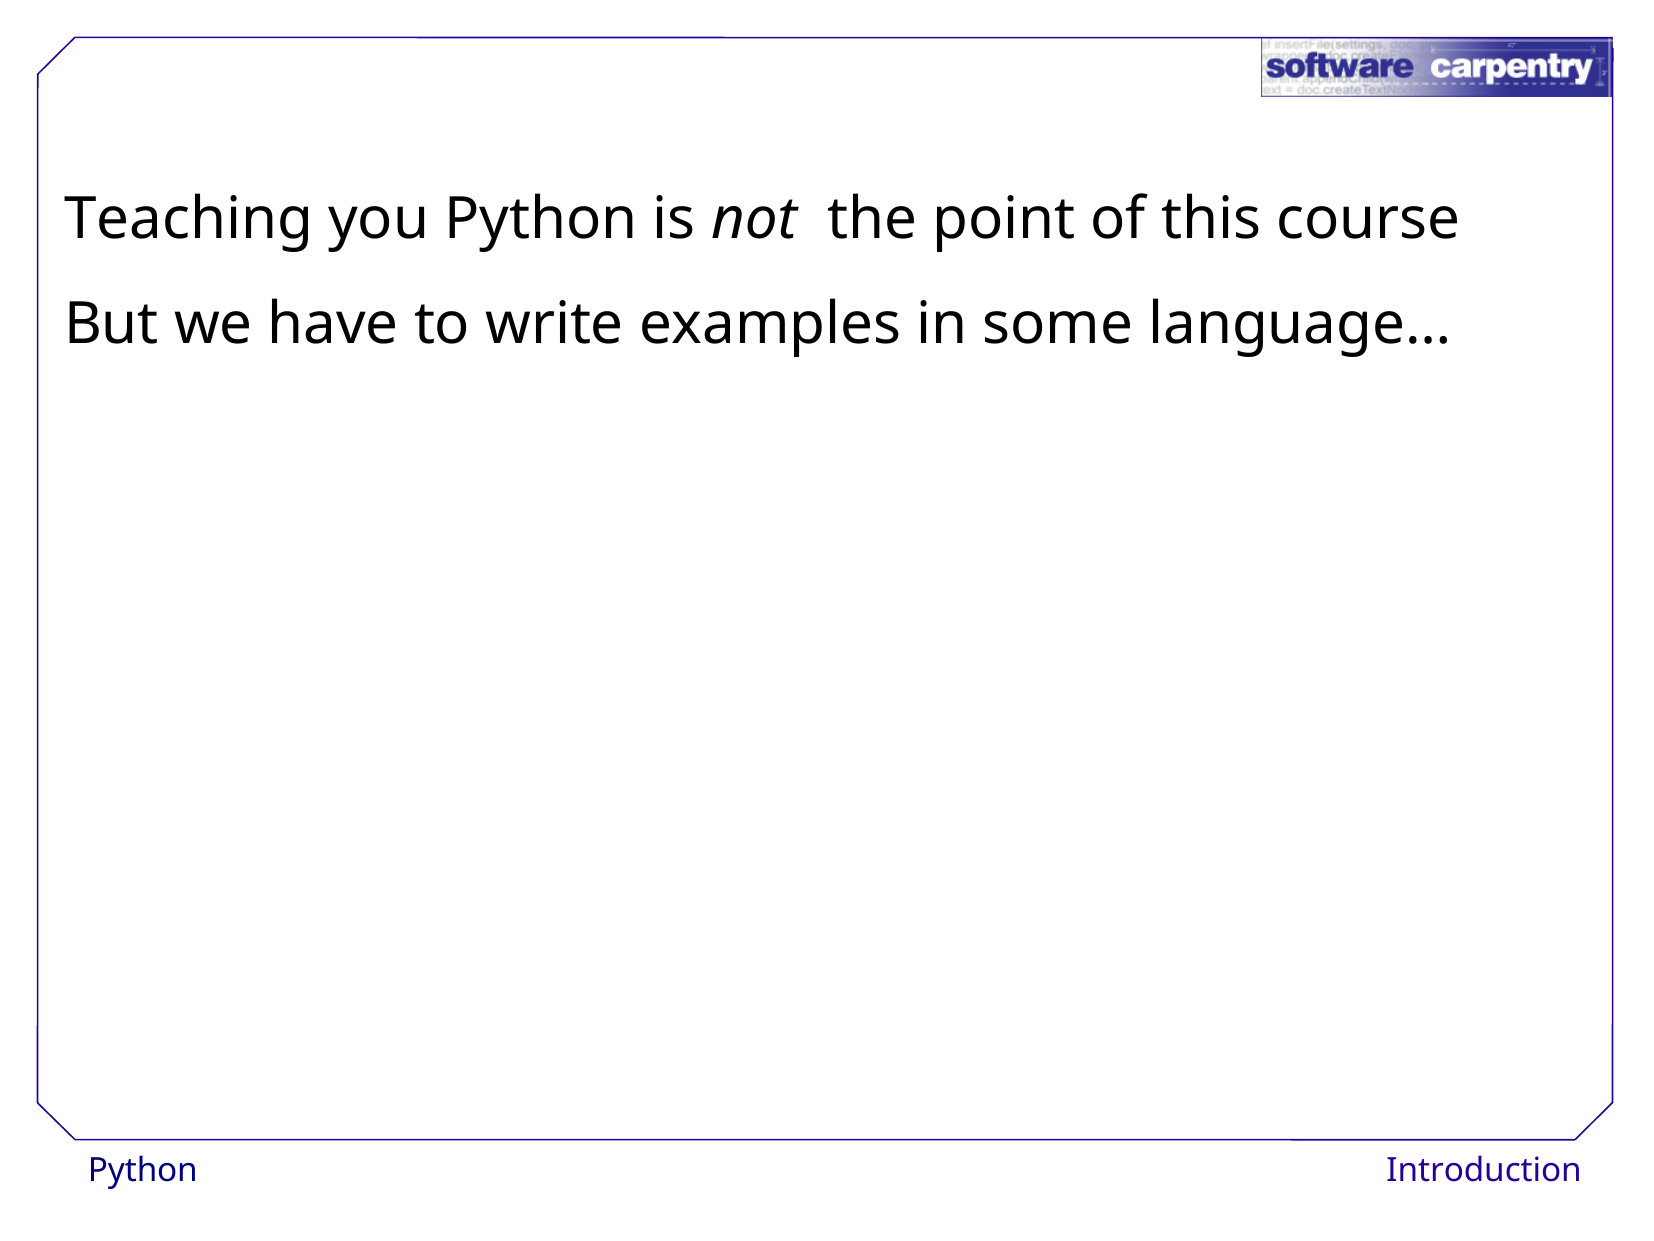

Teaching you Python is not the point of this course
But we have to write examples in some language…